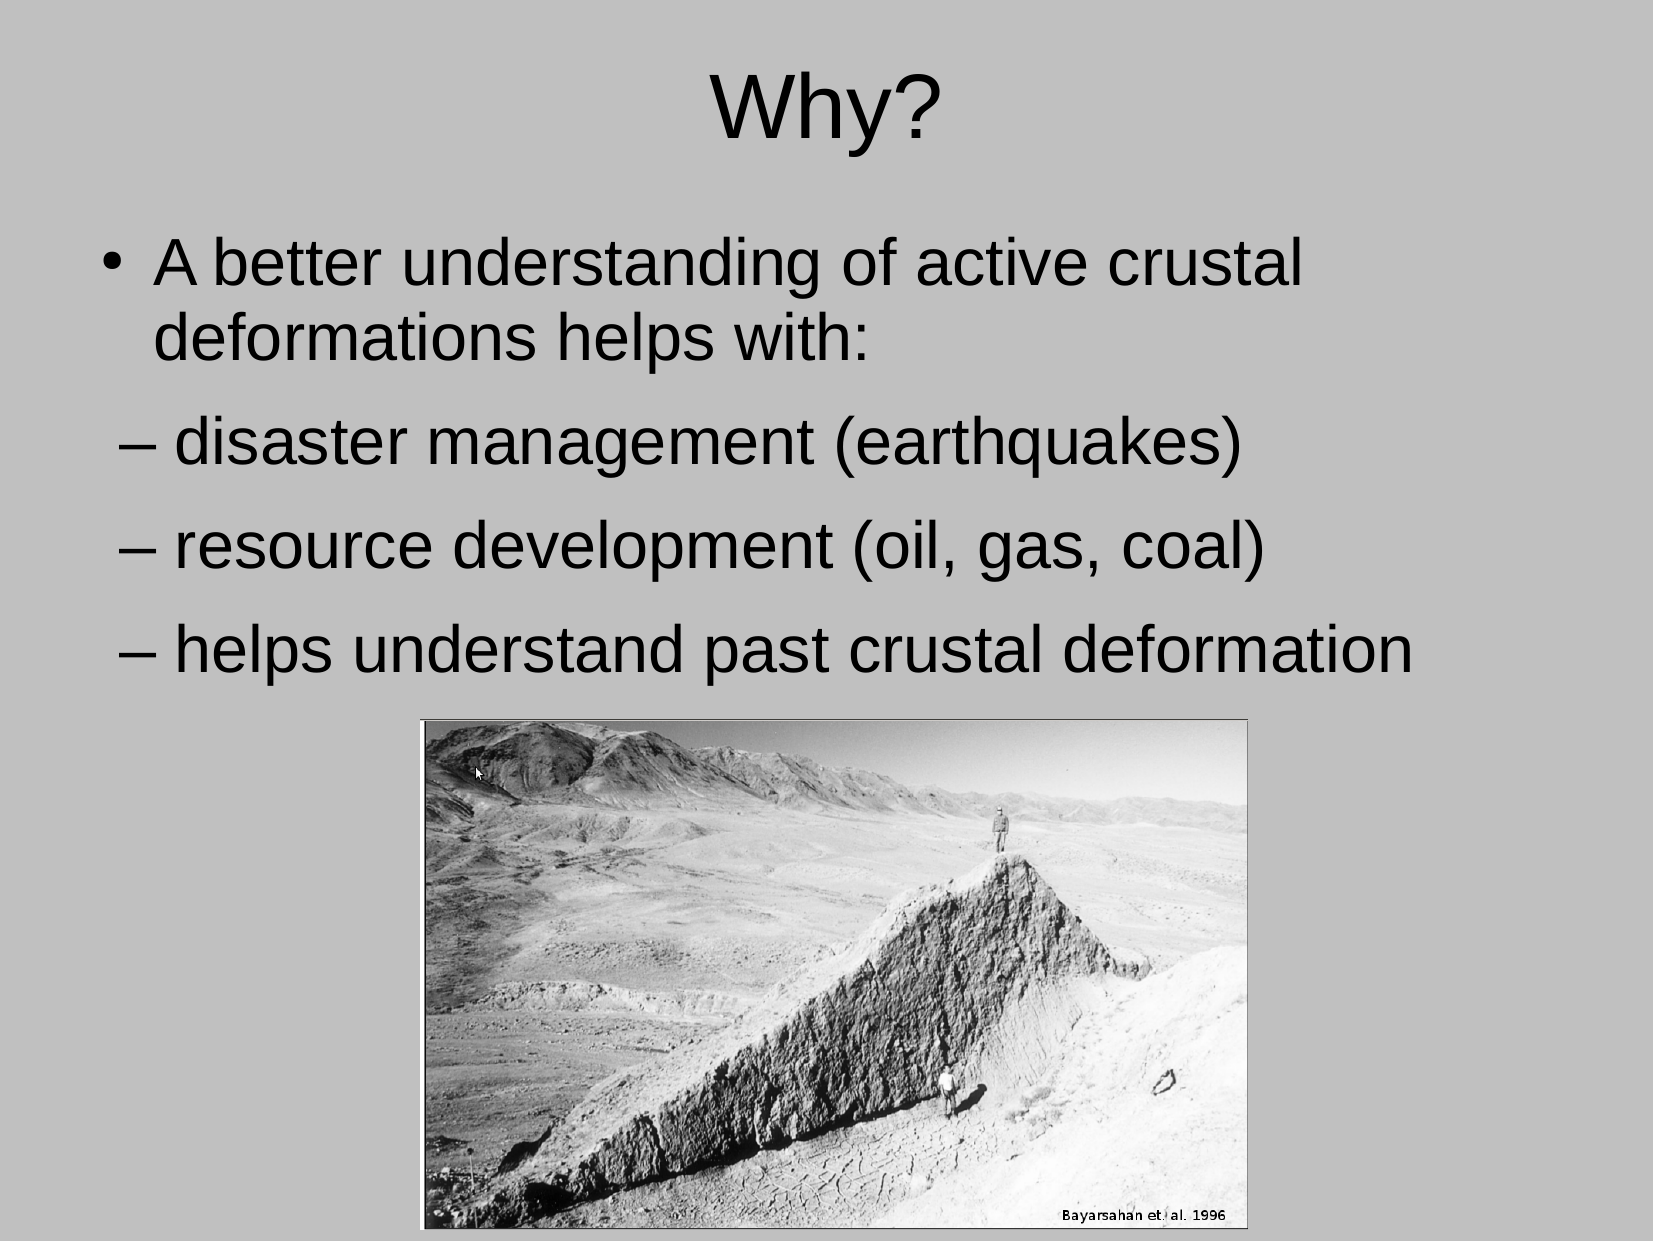

# Why?
A better understanding of active crustal deformations helps with:
 – disaster management (earthquakes)
 – resource development (oil, gas, coal)
 – helps understand past crustal deformation